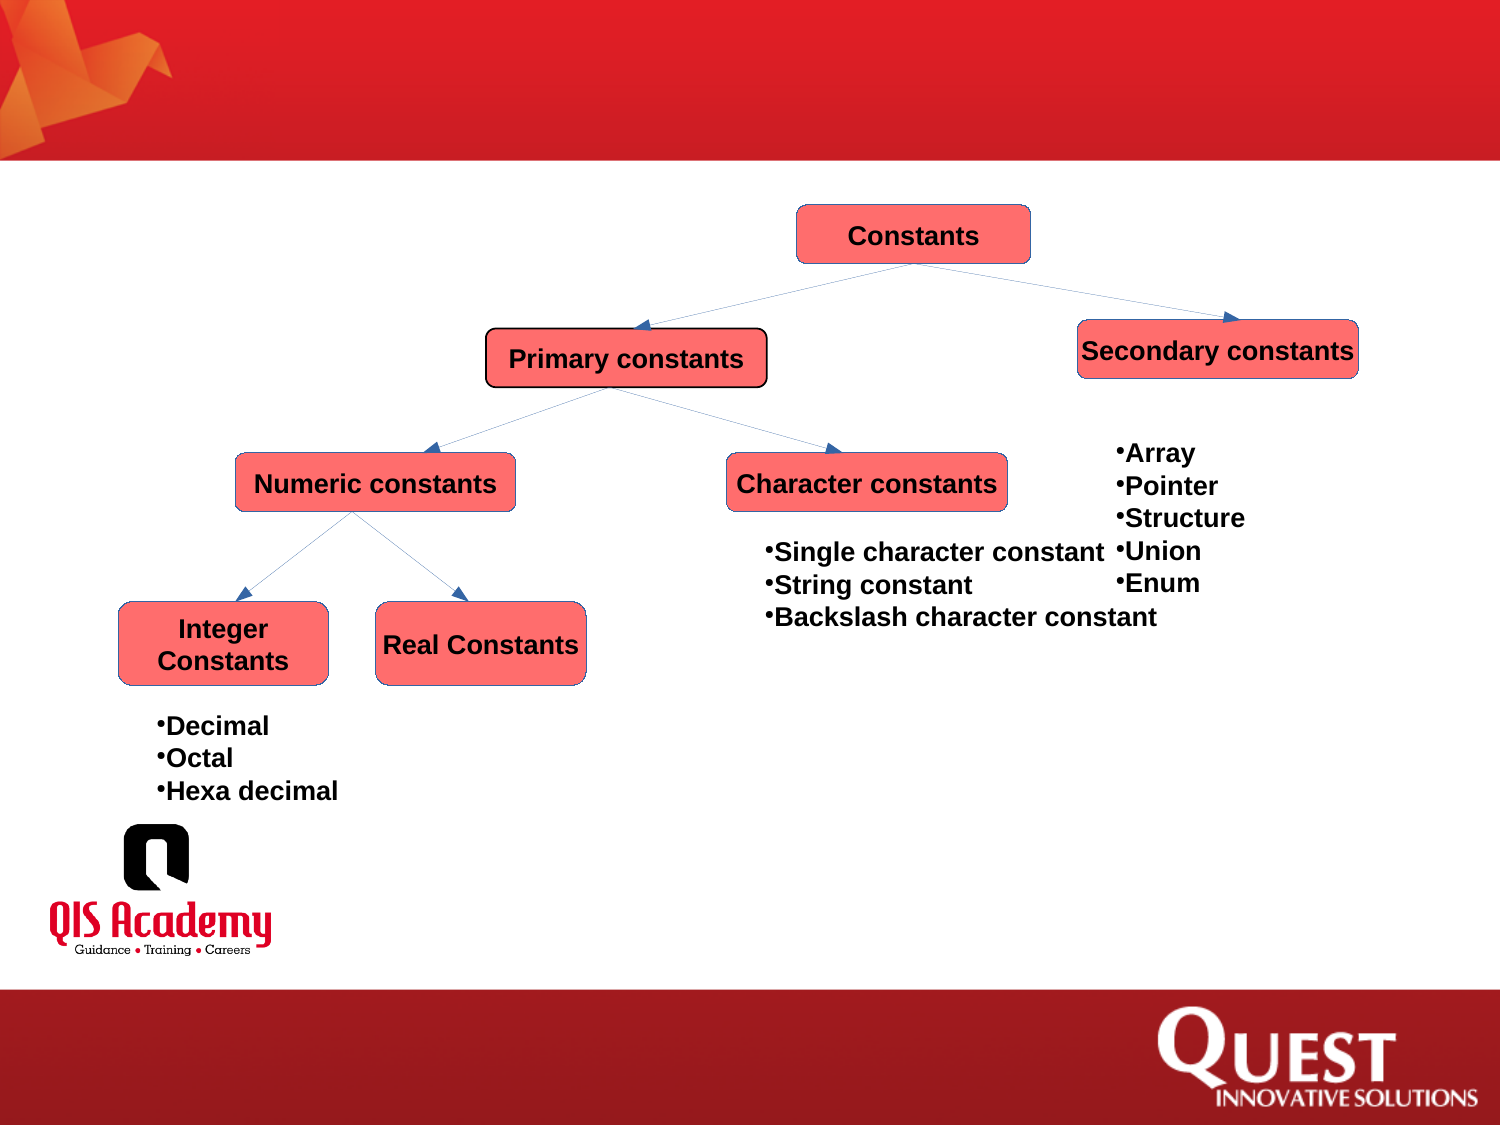

Constants
Secondary constants
Primary constants
Array
Pointer
Structure
Union
Enum
Numeric constants
Character constants
Single character constant
String constant
Backslash character constant
Integer
Constants
Real Constants
Decimal
Octal
Hexa decimal